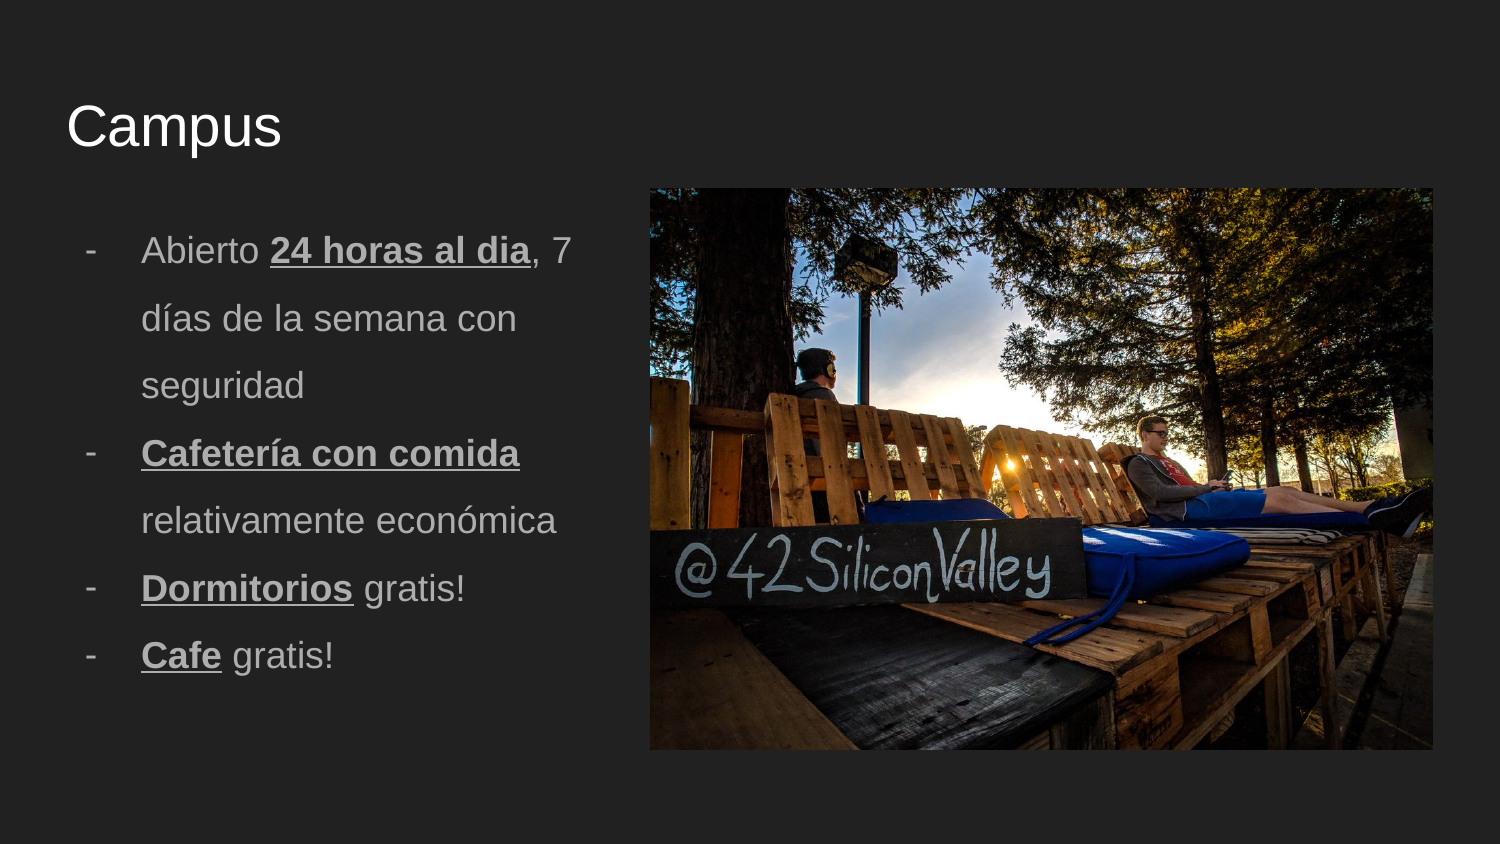

# Campus
Abierto 24 horas al dia, 7 días de la semana con seguridad
Cafetería con comida relativamente económica
Dormitorios gratis!
Cafe gratis!